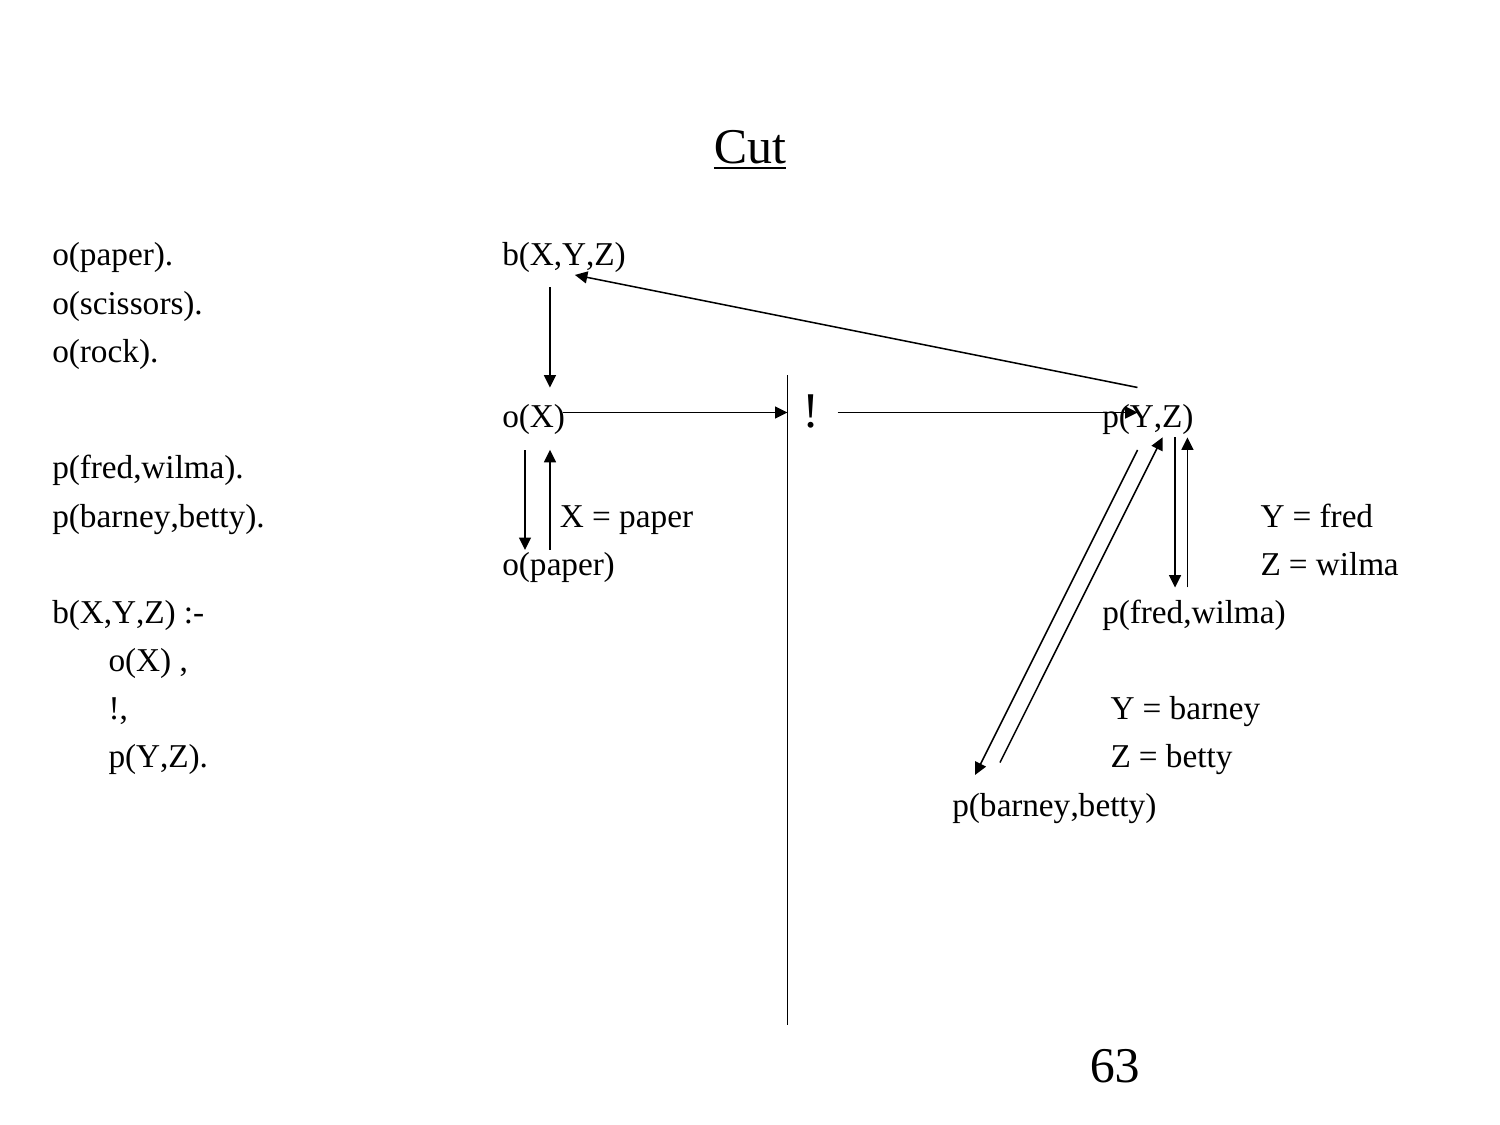

# Cut
o(paper).			b(X,Y,Z)
o(scissors).
o(rock).
				o(X)		!		p(Y,Z)
p(fred,wilma).
p(barney,betty).		 X = paper				 Y = fred
				o(paper)					 Z = wilma
b(X,Y,Z) :- 						p(fred,wilma)
	o(X) ,
	!, 							 Y = barney
	p(Y,Z).						 Z = betty
							p(barney,betty)
63